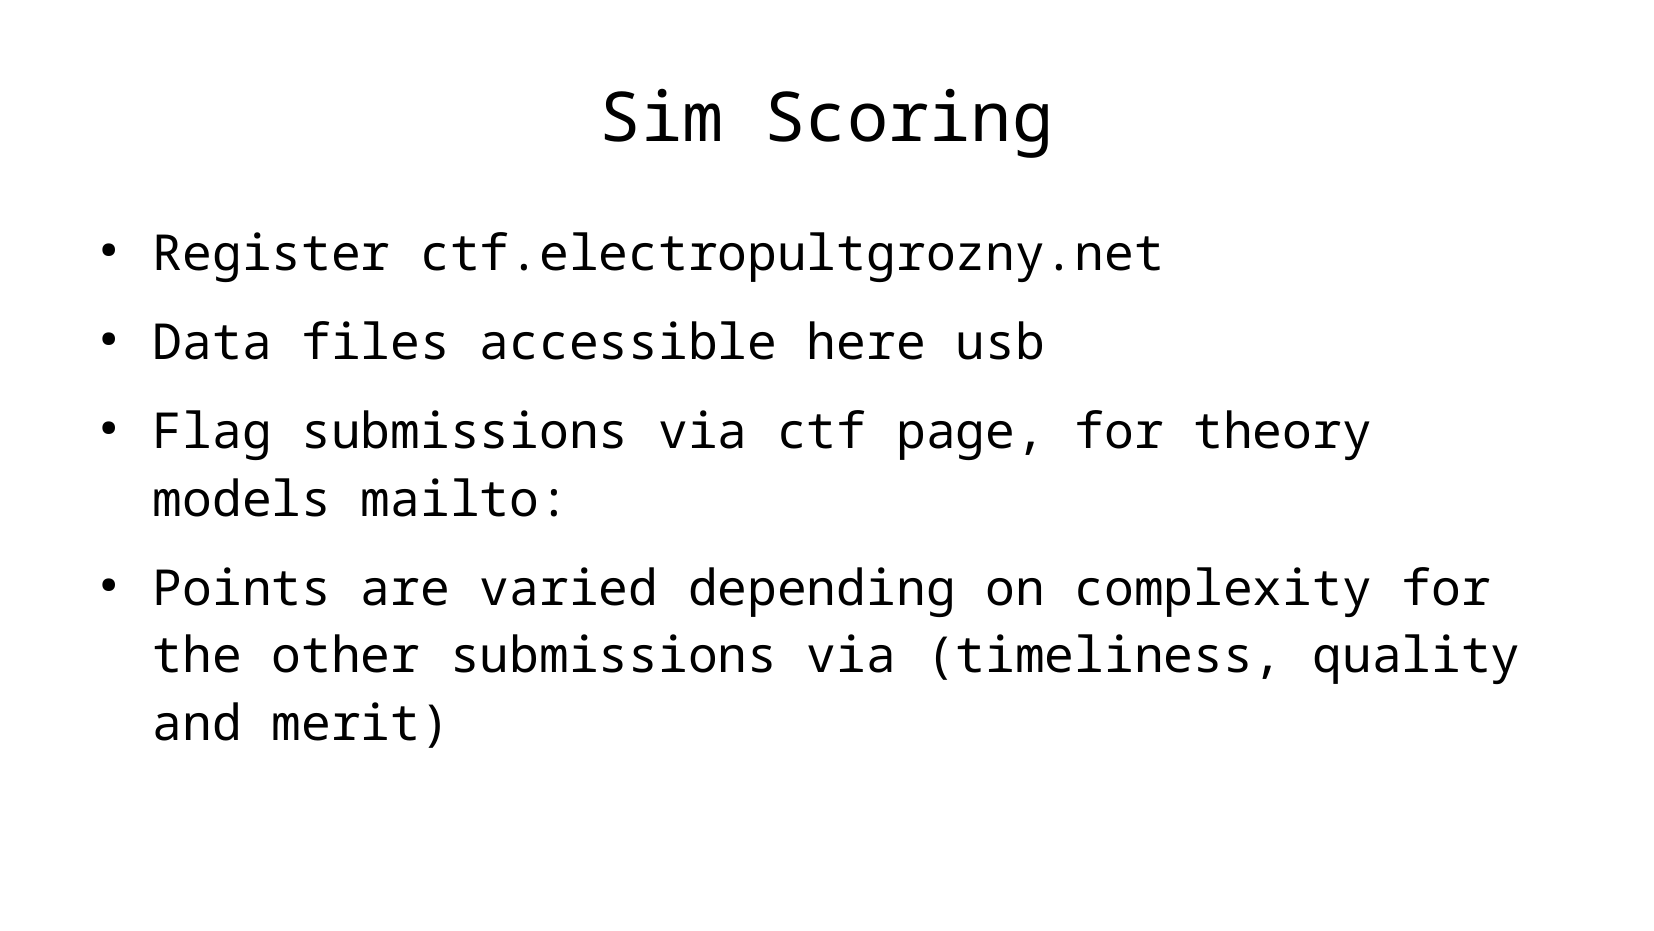

# Sim Scoring
Register ctf.electropultgrozny.net
Data files accessible here usb
Flag submissions via ctf page, for theory models mailto:
Points are varied depending on complexity for the other submissions via (timeliness, quality and merit)